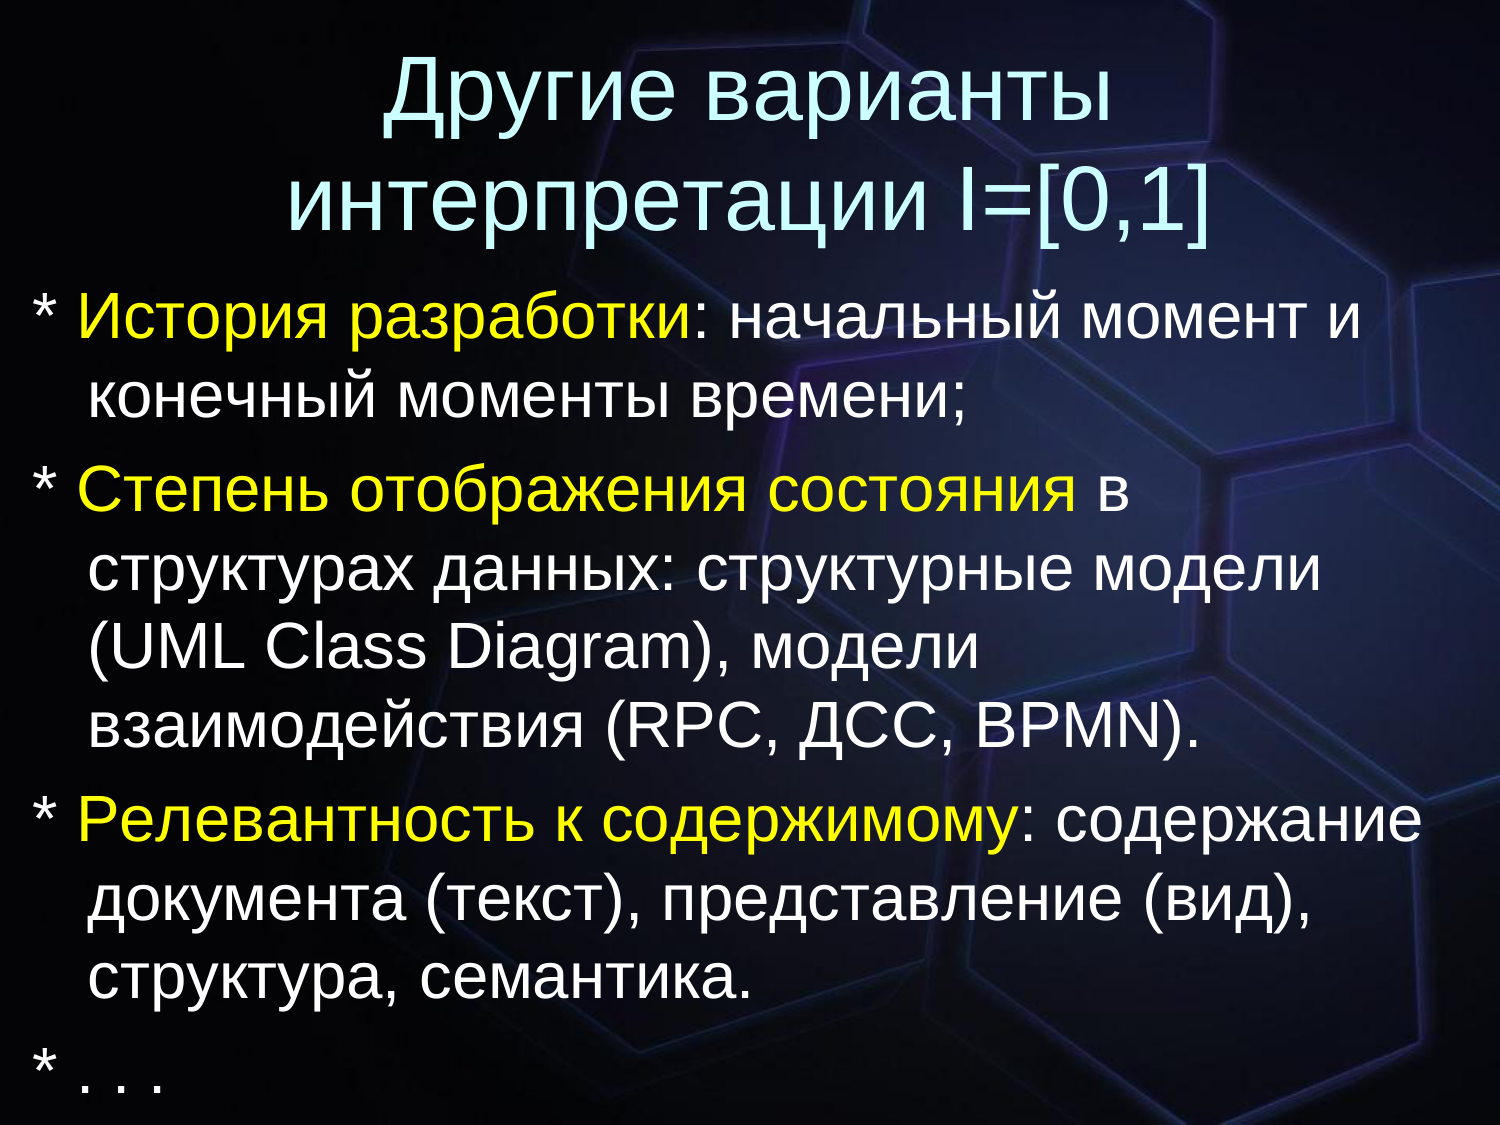

# Другие варианты интерпретации I=[0,1]
* История разработки: начальный момент и конечный моменты времени;
* Степень отображения состояния в структурах данных: структурные модели (UML Class Diagram), модели взаимодействия (RPC, ДСС, BPMN).
* Релевантность к содержимому: содержание документа (текст), представление (вид), структура, семантика.
* . . .